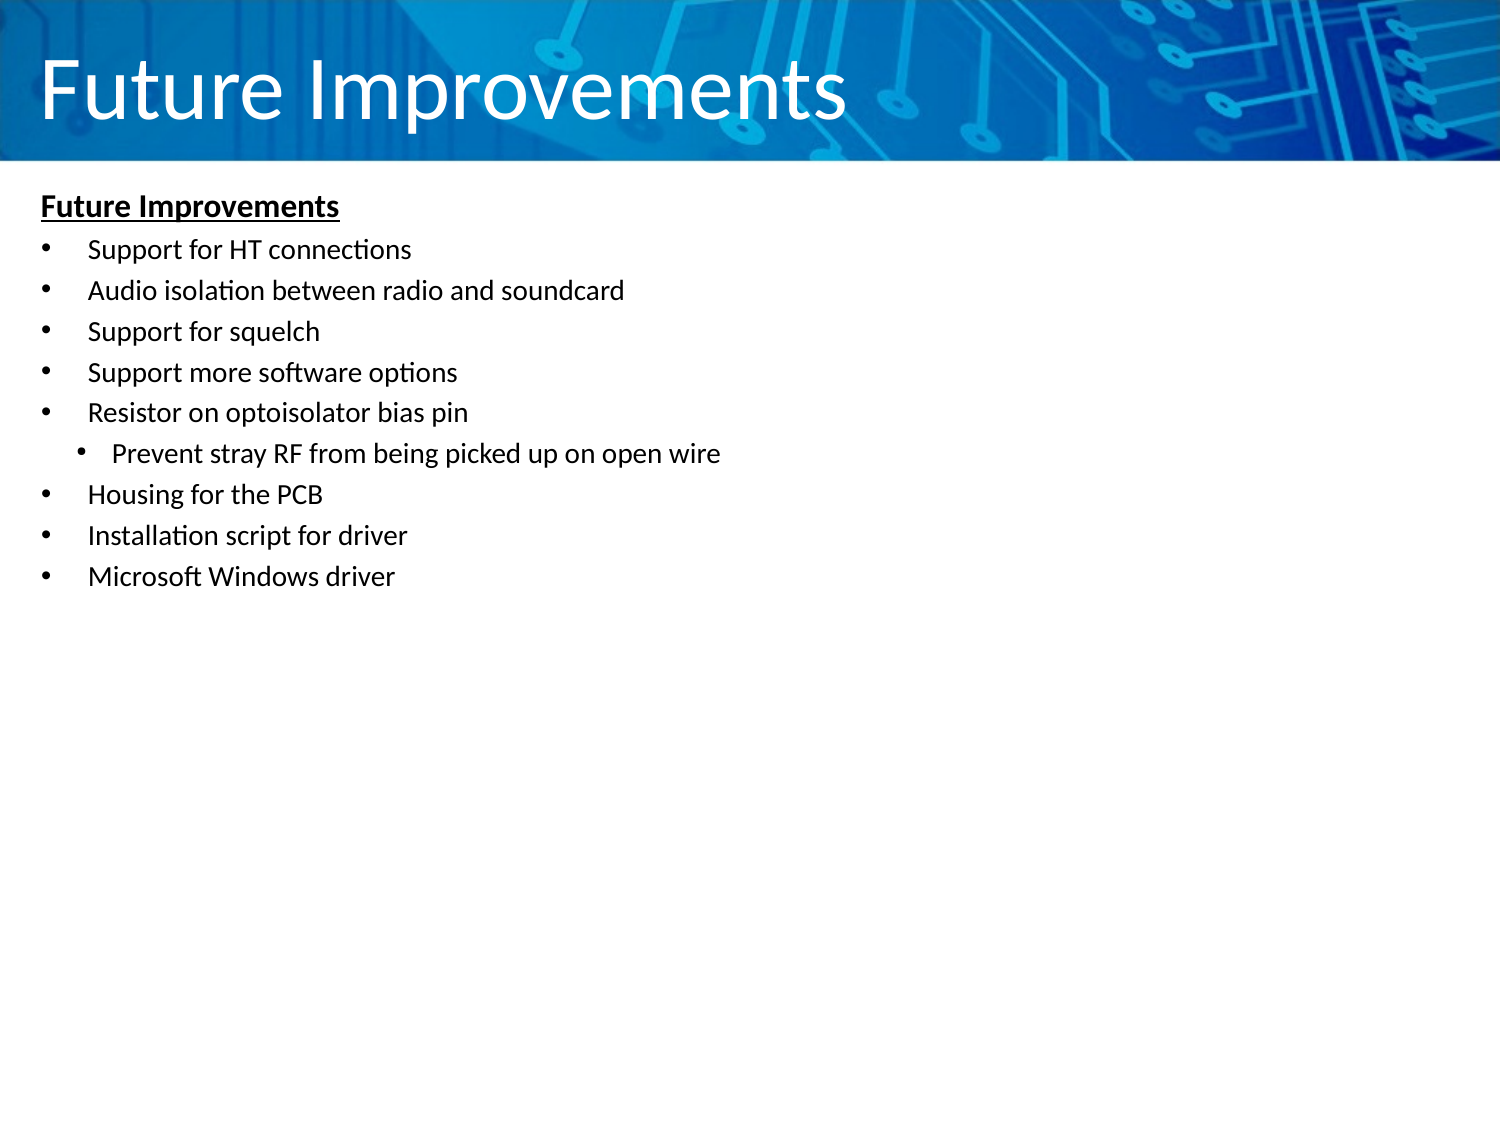

# Future Improvements
Future Improvements
Support for HT connections
Audio isolation between radio and soundcard
Support for squelch
Support more software options
Resistor on optoisolator bias pin
Prevent stray RF from being picked up on open wire
Housing for the PCB
Installation script for driver
Microsoft Windows driver